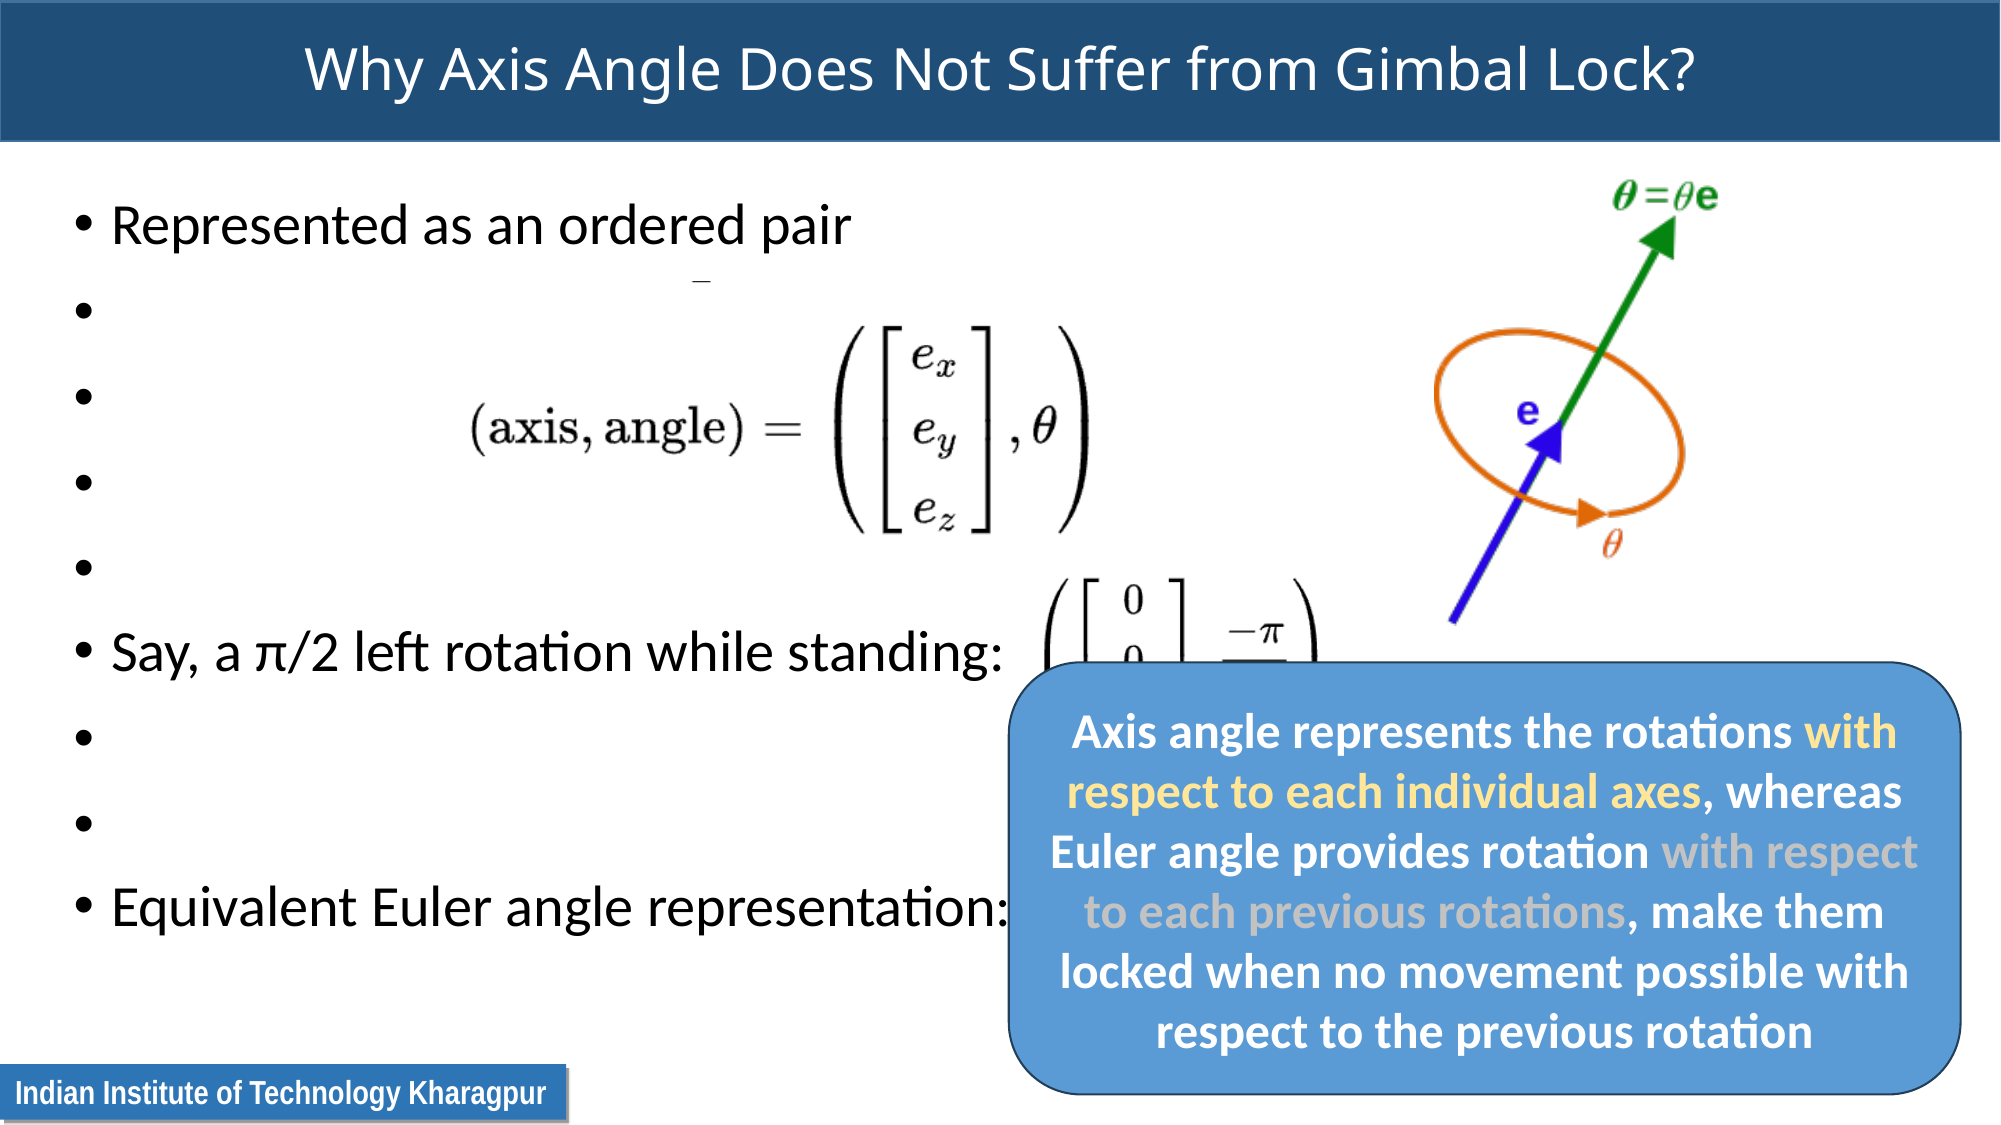

Why Axis Angle Does Not Suffer from Gimbal Lock?
# Represented as an ordered pair
Say, a π/2 left rotation while standing:
Equivalent Euler angle representation:
Axis angle represents the rotations with respect to each individual axes, whereas Euler angle provides rotation with respect to each previous rotations, make them locked when no movement possible with respect to the previous rotation